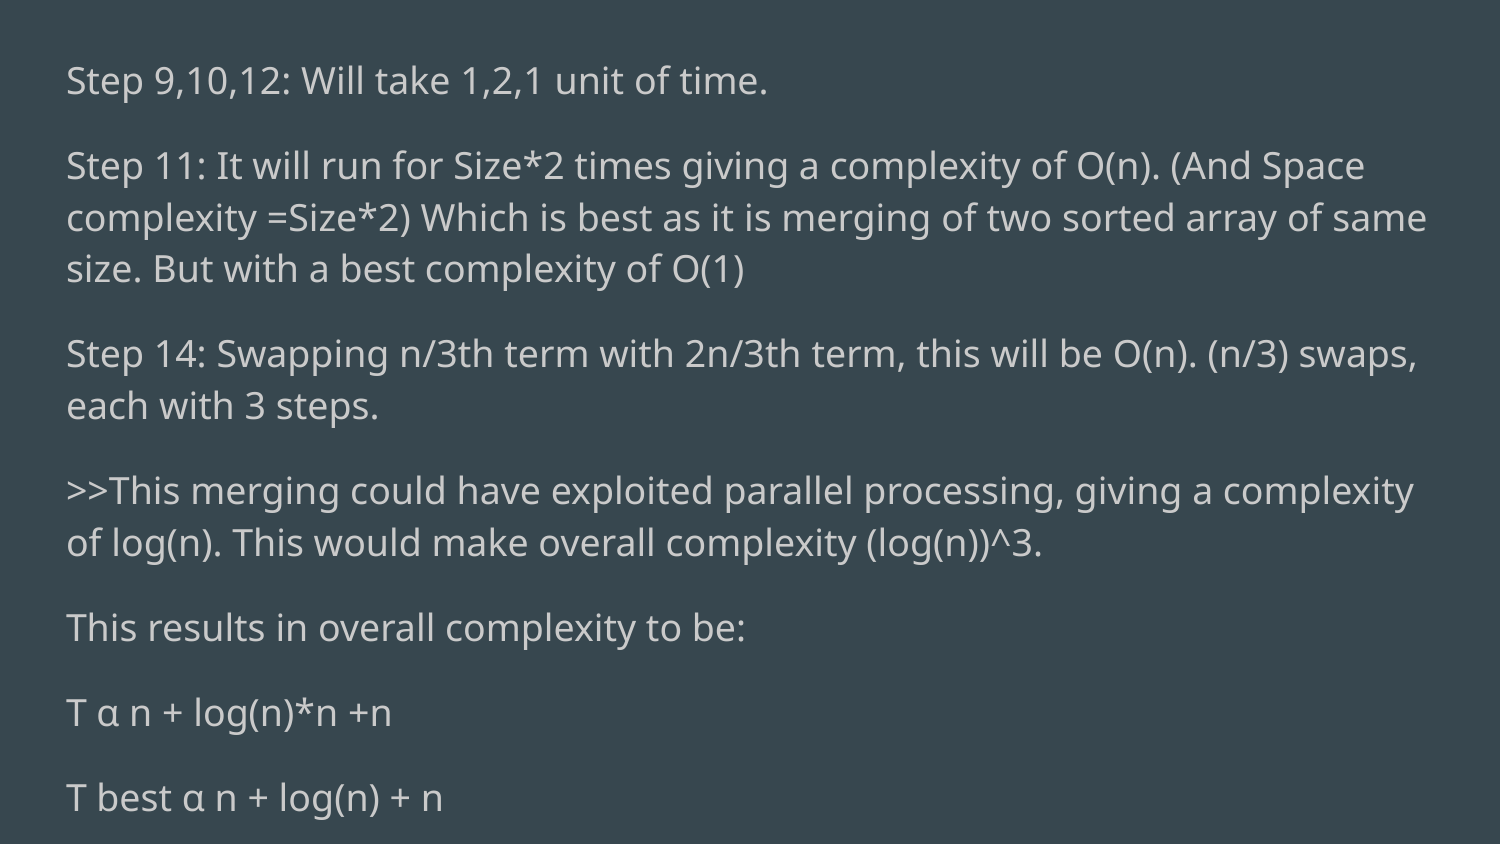

# Step 9,10,12: Will take 1,2,1 unit of time.
Step 11: It will run for Size*2 times giving a complexity of O(n). (And Space complexity =Size*2) Which is best as it is merging of two sorted array of same size. But with a best complexity of O(1)
Step 14: Swapping n/3th term with 2n/3th term, this will be O(n). (n/3) swaps, each with 3 steps.
>>This merging could have exploited parallel processing, giving a complexity of log(n). This would make overall complexity (log(n))^3.
This results in overall complexity to be:
T α n + log(n)*n +n
T best α n + log(n) + n